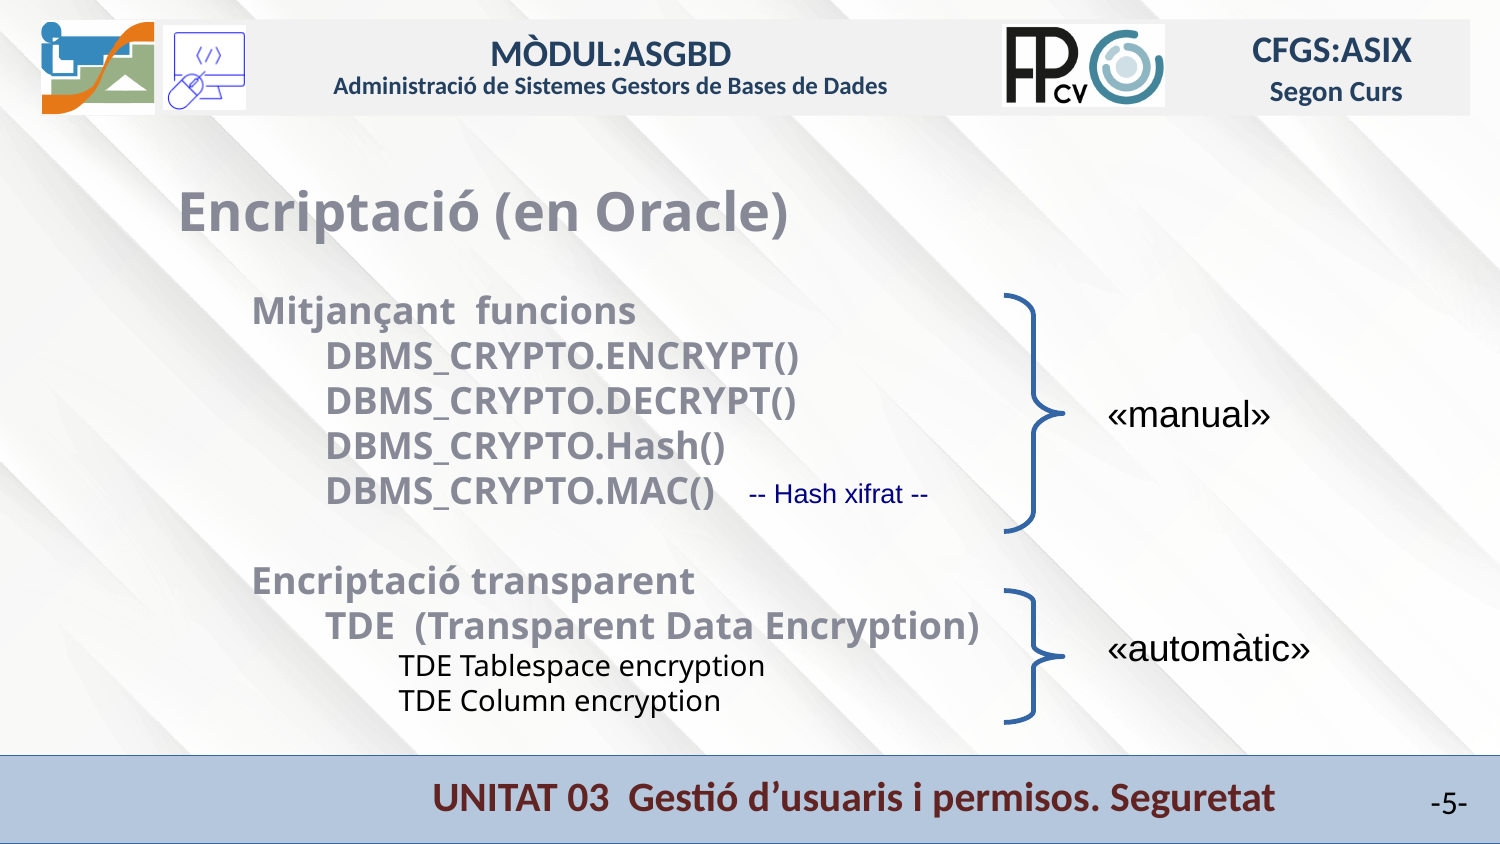

# Encriptació (en Oracle) Mitjançant funcions DBMS_CRYPTO.ENCRYPT() DBMS_CRYPTO.DECRYPT() DBMS_CRYPTO.Hash() DBMS_CRYPTO.MAC() Encriptació transparent TDE (Transparent Data Encryption) TDE Tablespace encryption TDE Column encryption
«manual»
-- Hash xifrat --
«automàtic»